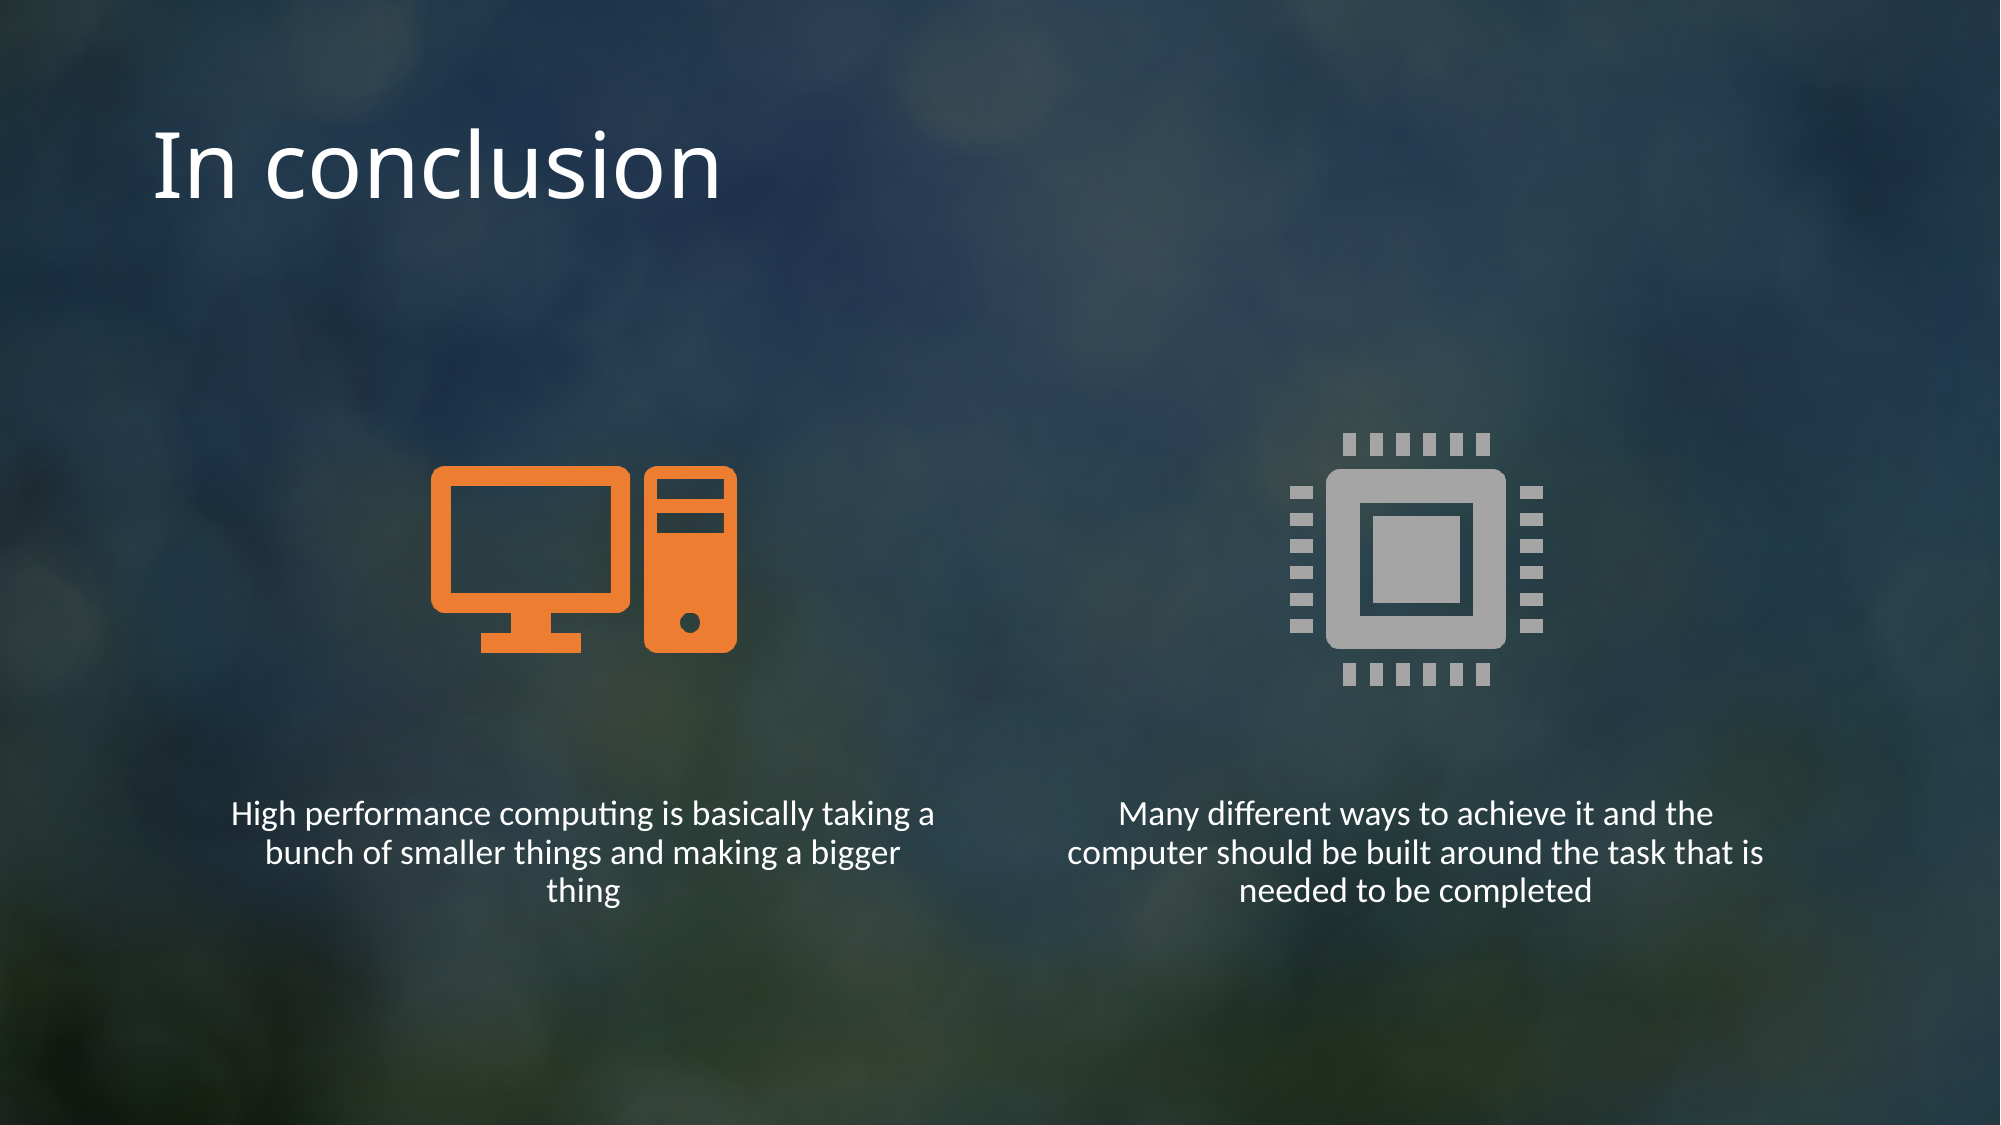

# In conclusion
High performance computing is basically taking a bunch of smaller things and making a bigger thing
Many different ways to achieve it and the computer should be built around the task that is needed to be completed